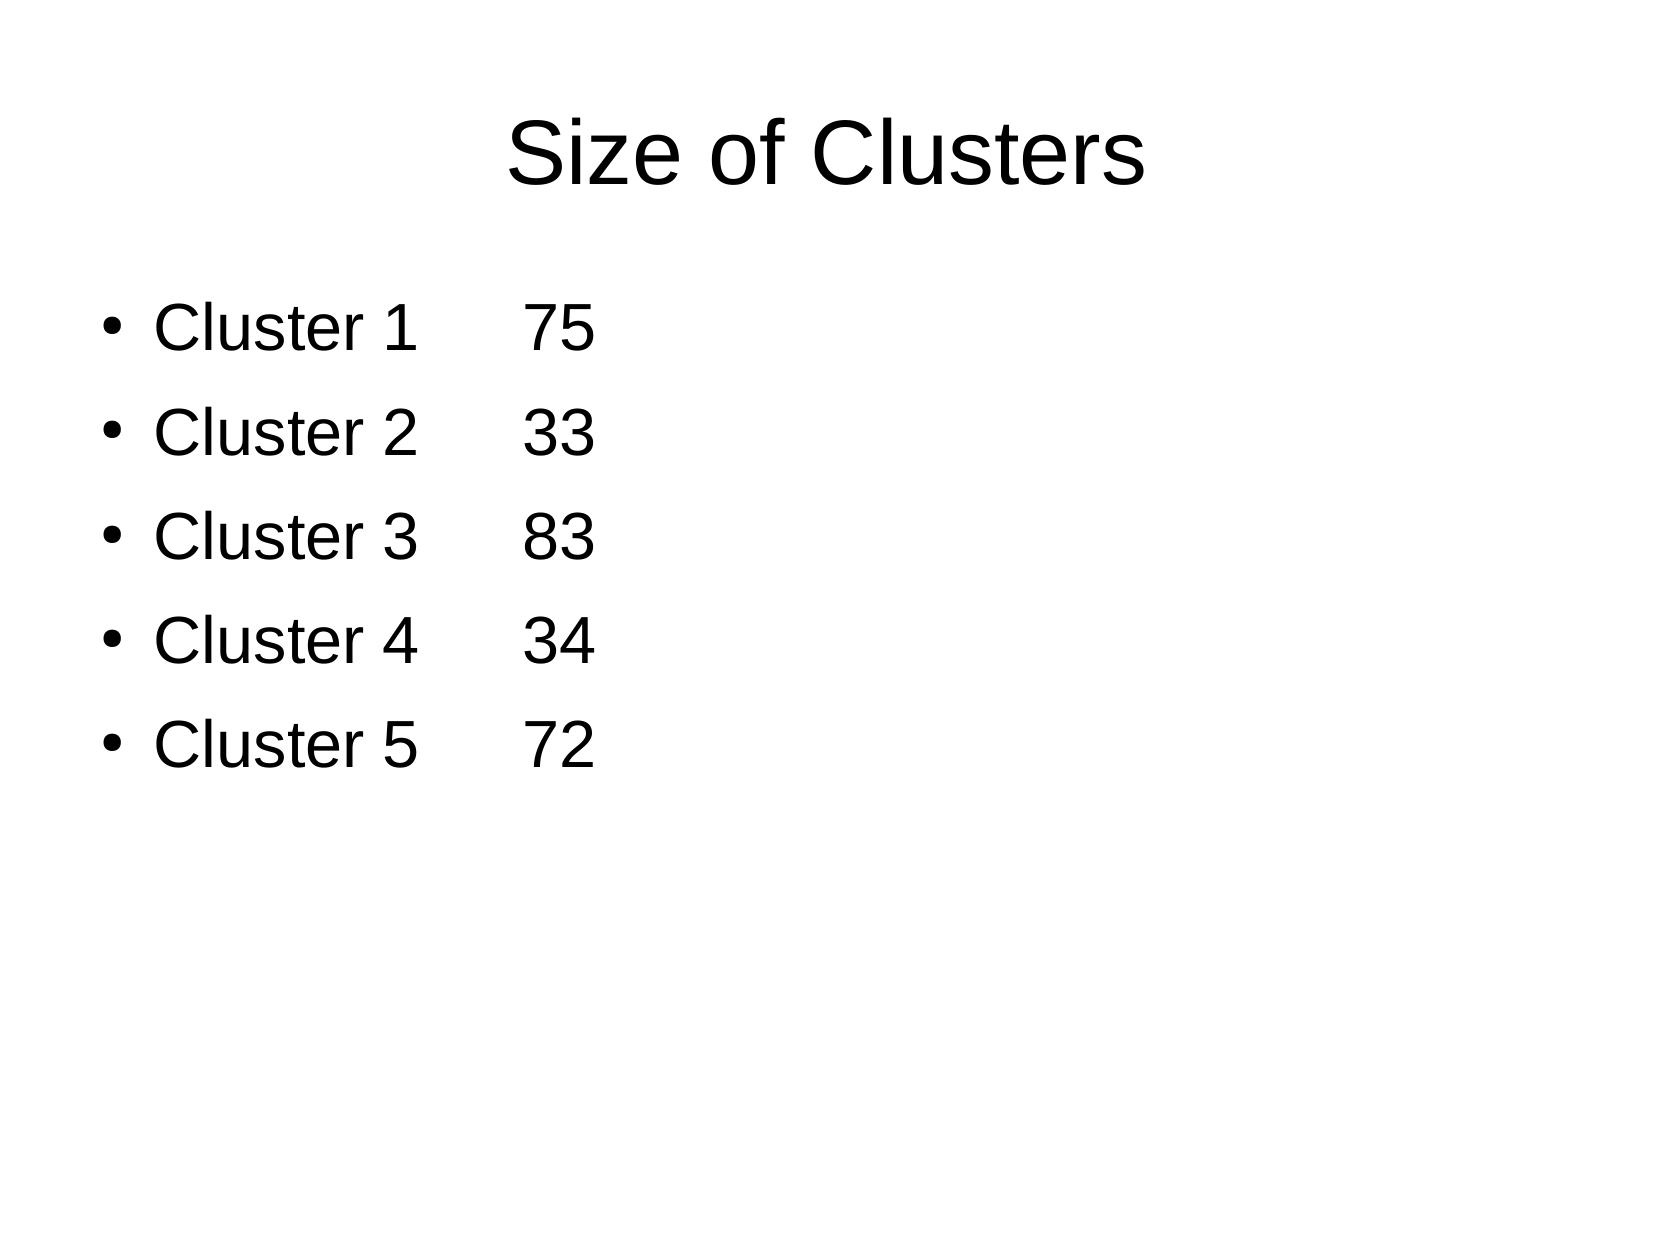

# Size of Clusters
Cluster 1		75
Cluster 2		33
Cluster 3		83
Cluster 4		34
Cluster 5		72